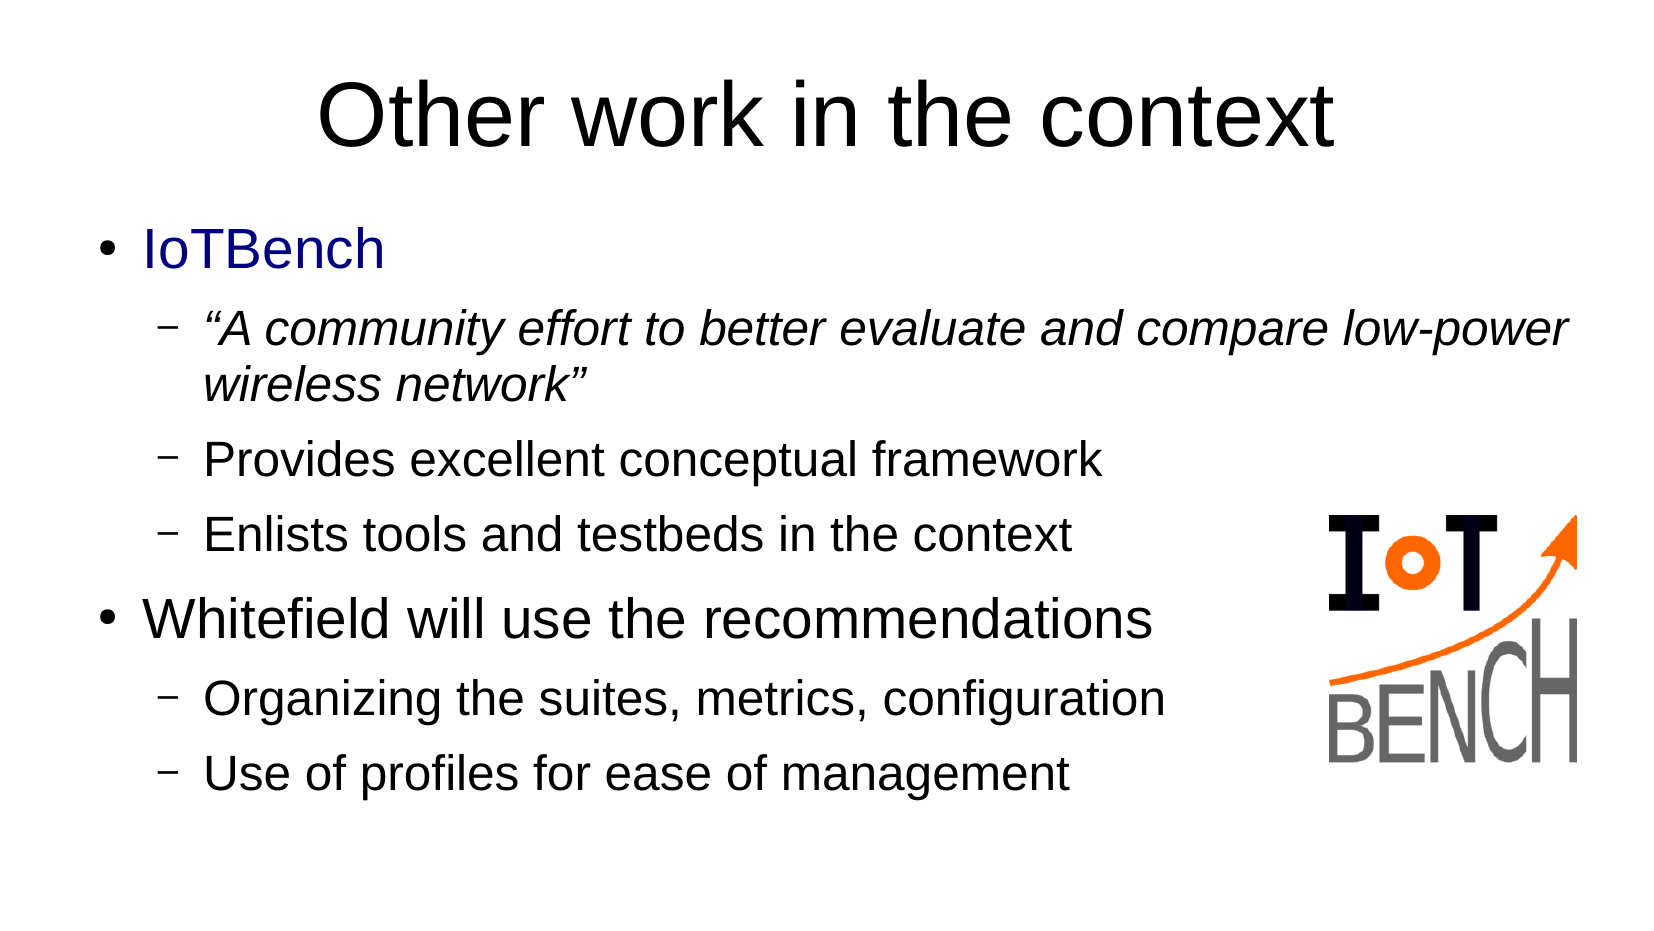

# Other work in the context
IoTBench
“A community effort to better evaluate and compare low-power wireless network”
Provides excellent conceptual framework
Enlists tools and testbeds in the context
Whitefield will use the recommendations
Organizing the suites, metrics, configuration
Use of profiles for ease of management